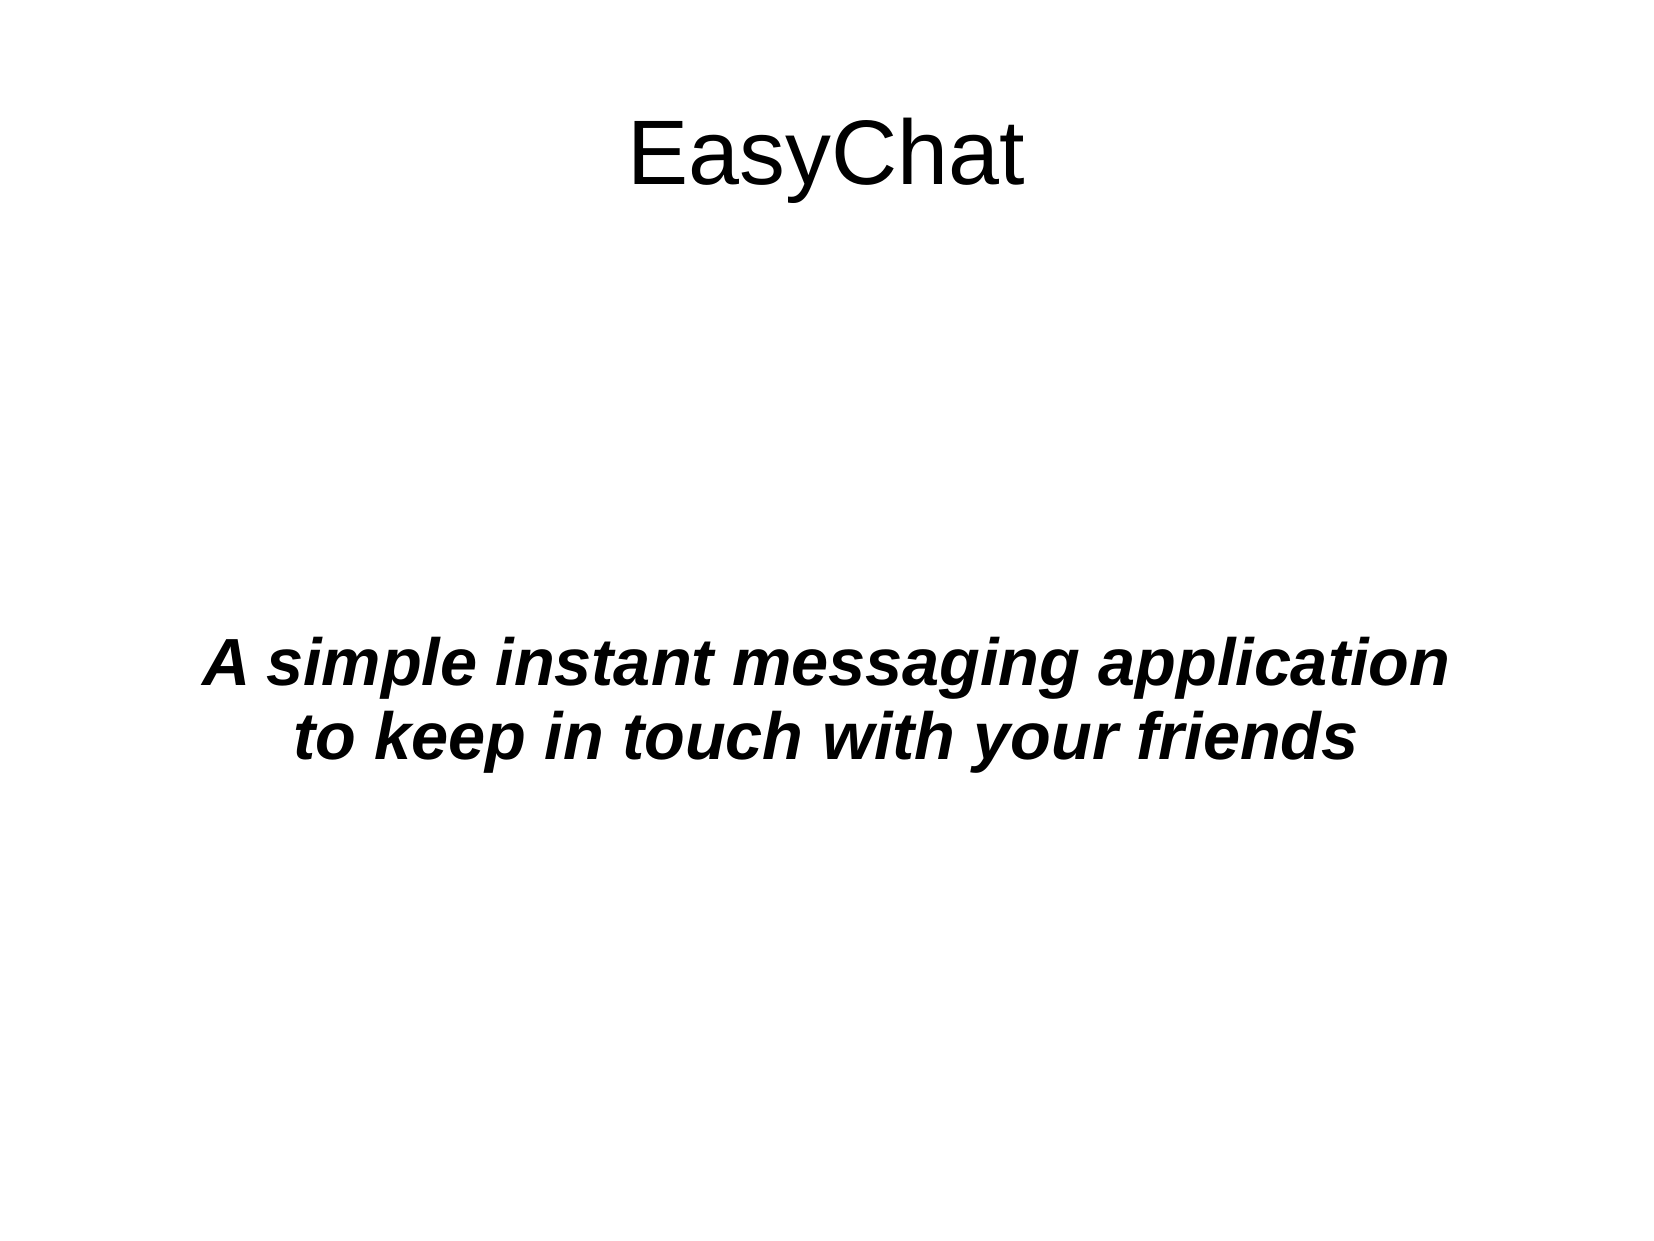

# EasyChat
A simple instant messaging application
 to keep in touch with your friends